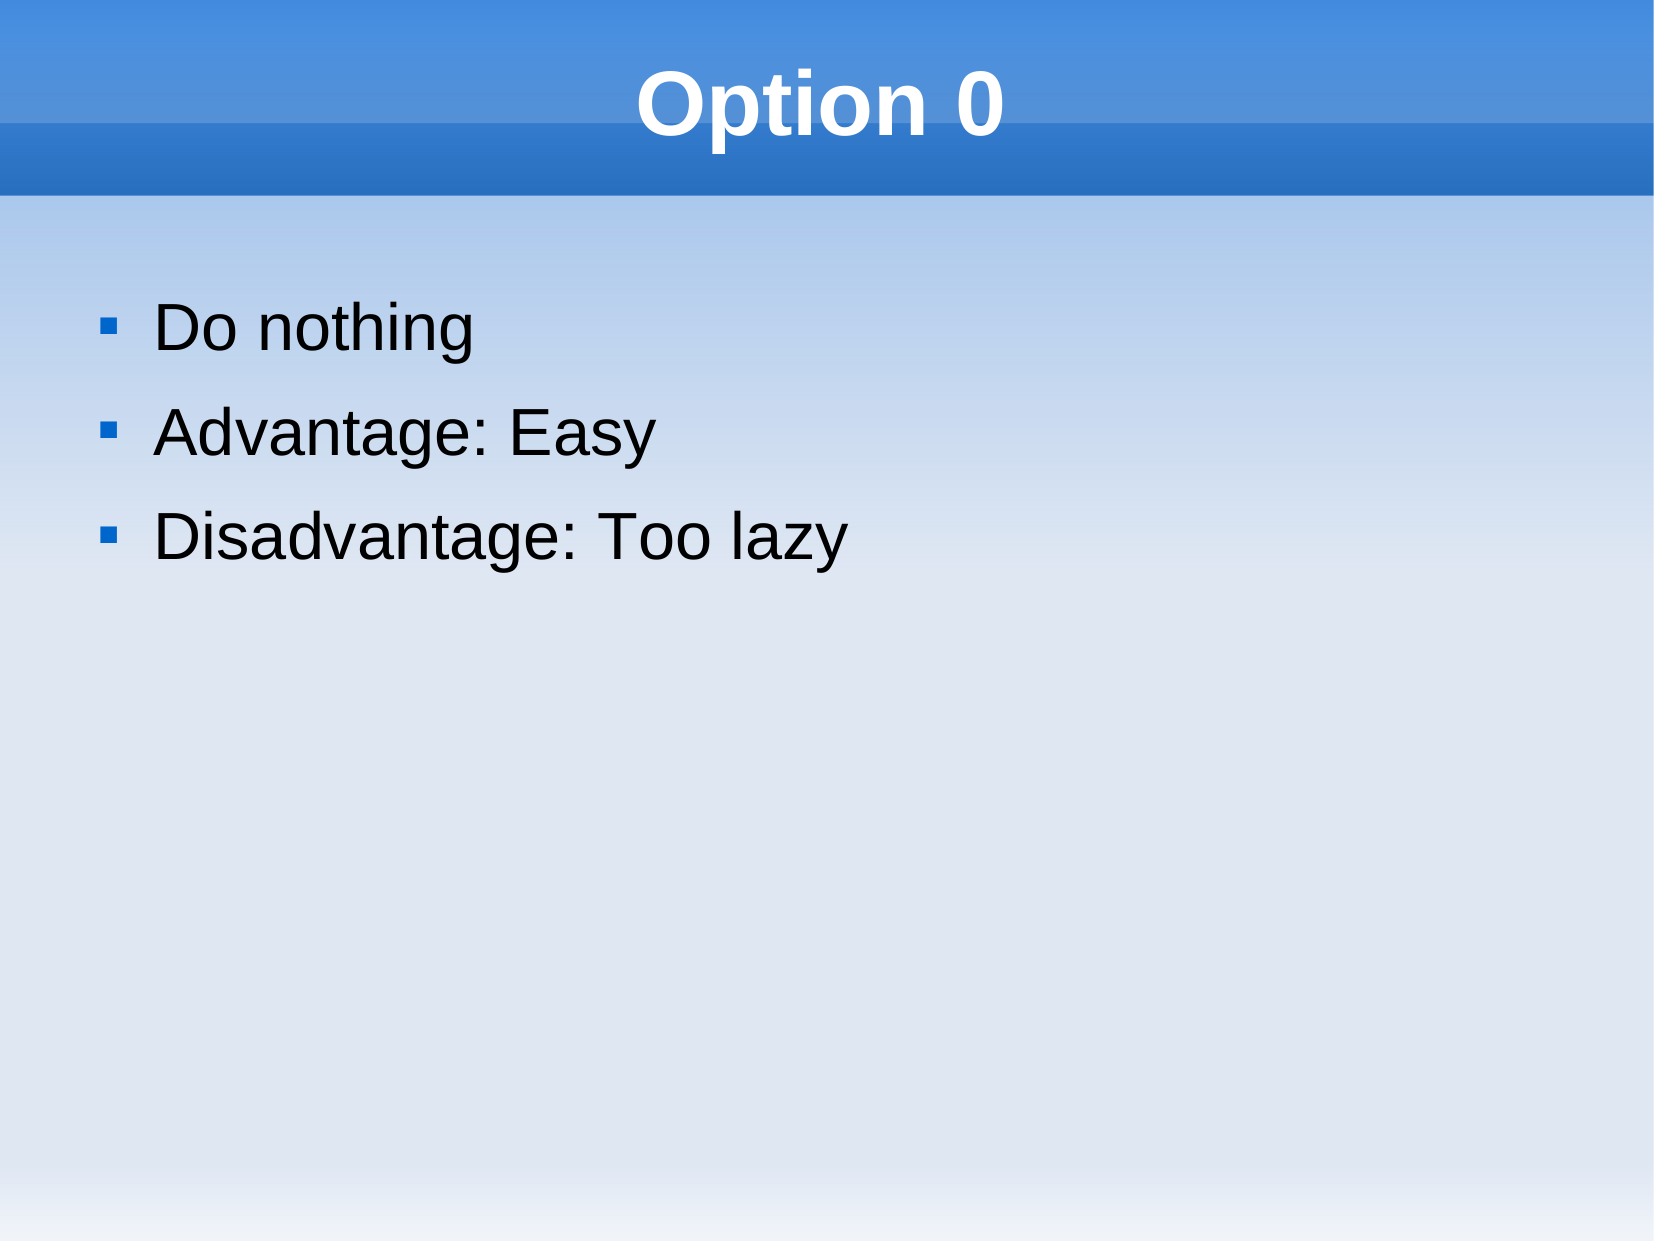

# Option 0
Do nothing
Advantage: Easy
Disadvantage: Too lazy